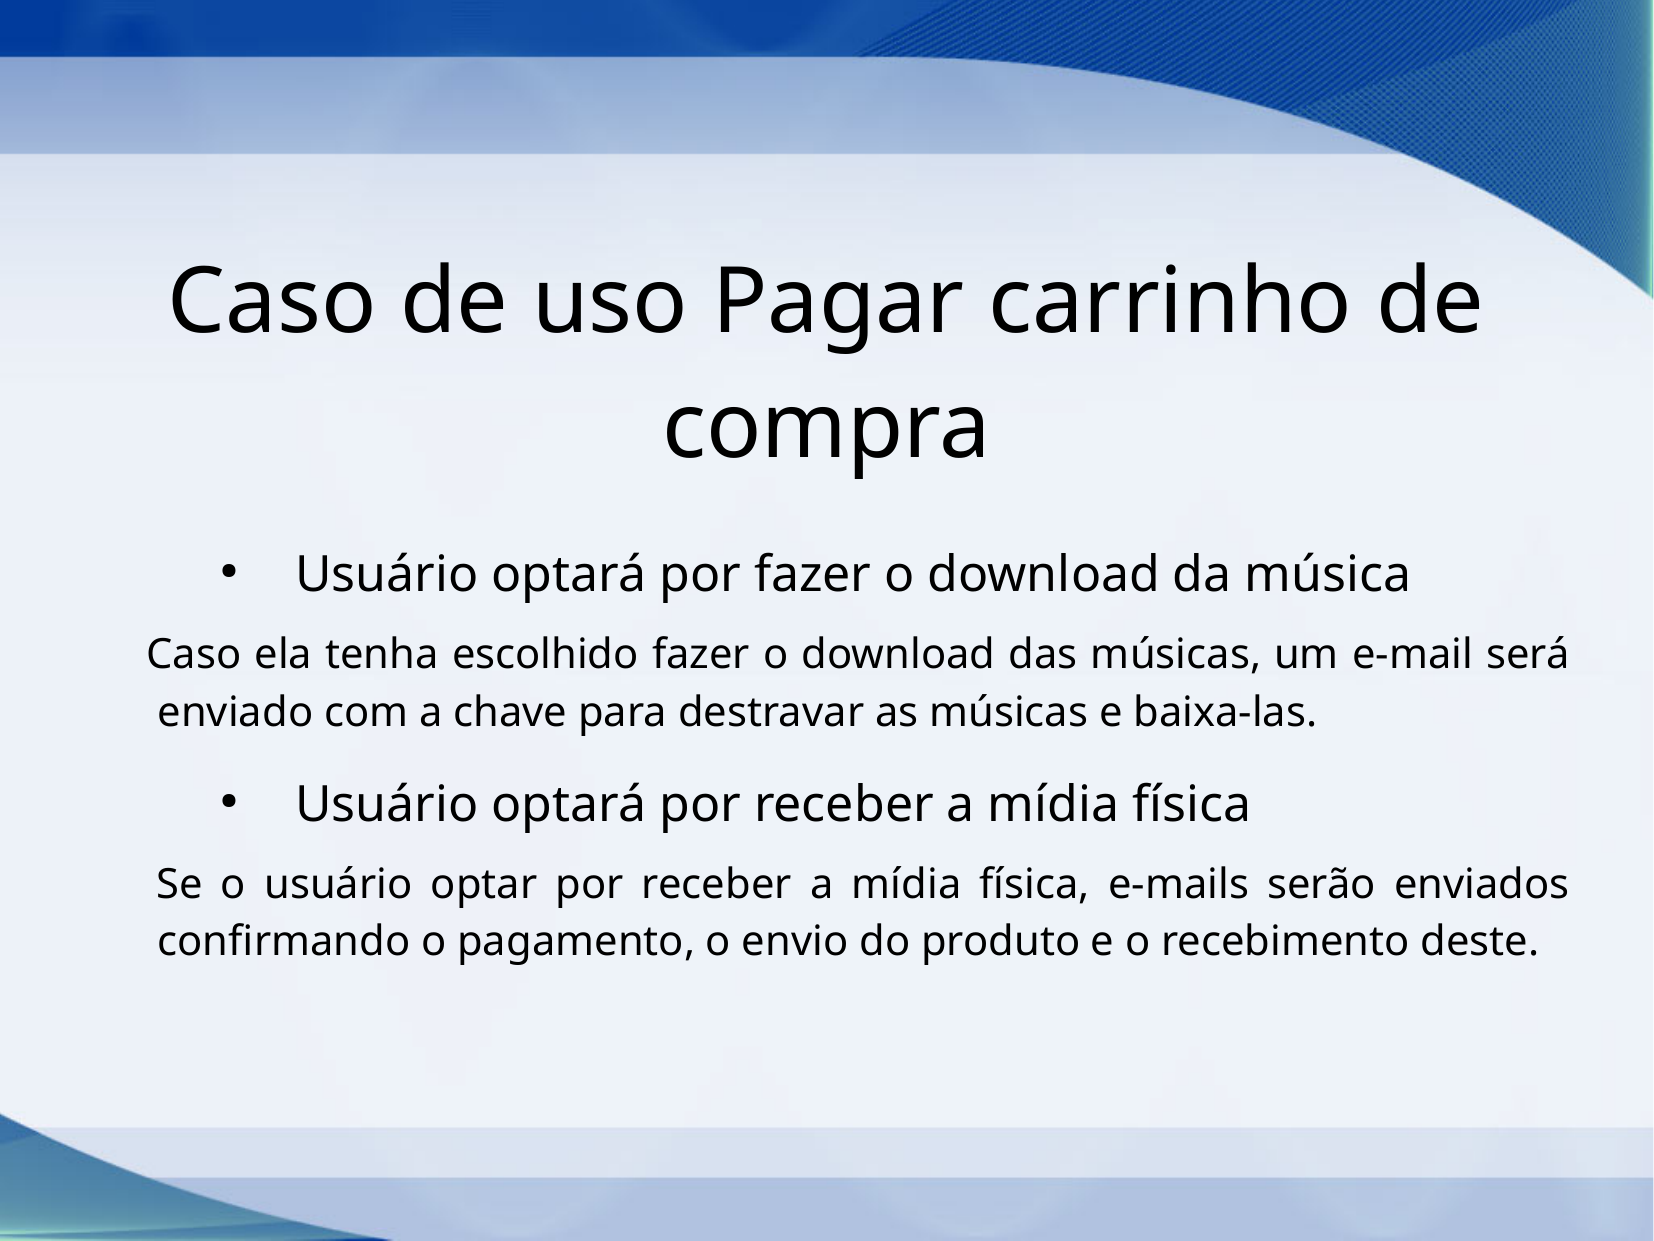

# Caso de uso Pagar carrinho de compra
Usuário optará por fazer o download da música
 Caso ela tenha escolhido fazer o download das músicas, um e-mail será enviado com a chave para destravar as músicas e baixa-las.
Usuário optará por receber a mídia física
 Se o usuário optar por receber a mídia física, e-mails serão enviados confirmando o pagamento, o envio do produto e o recebimento deste.